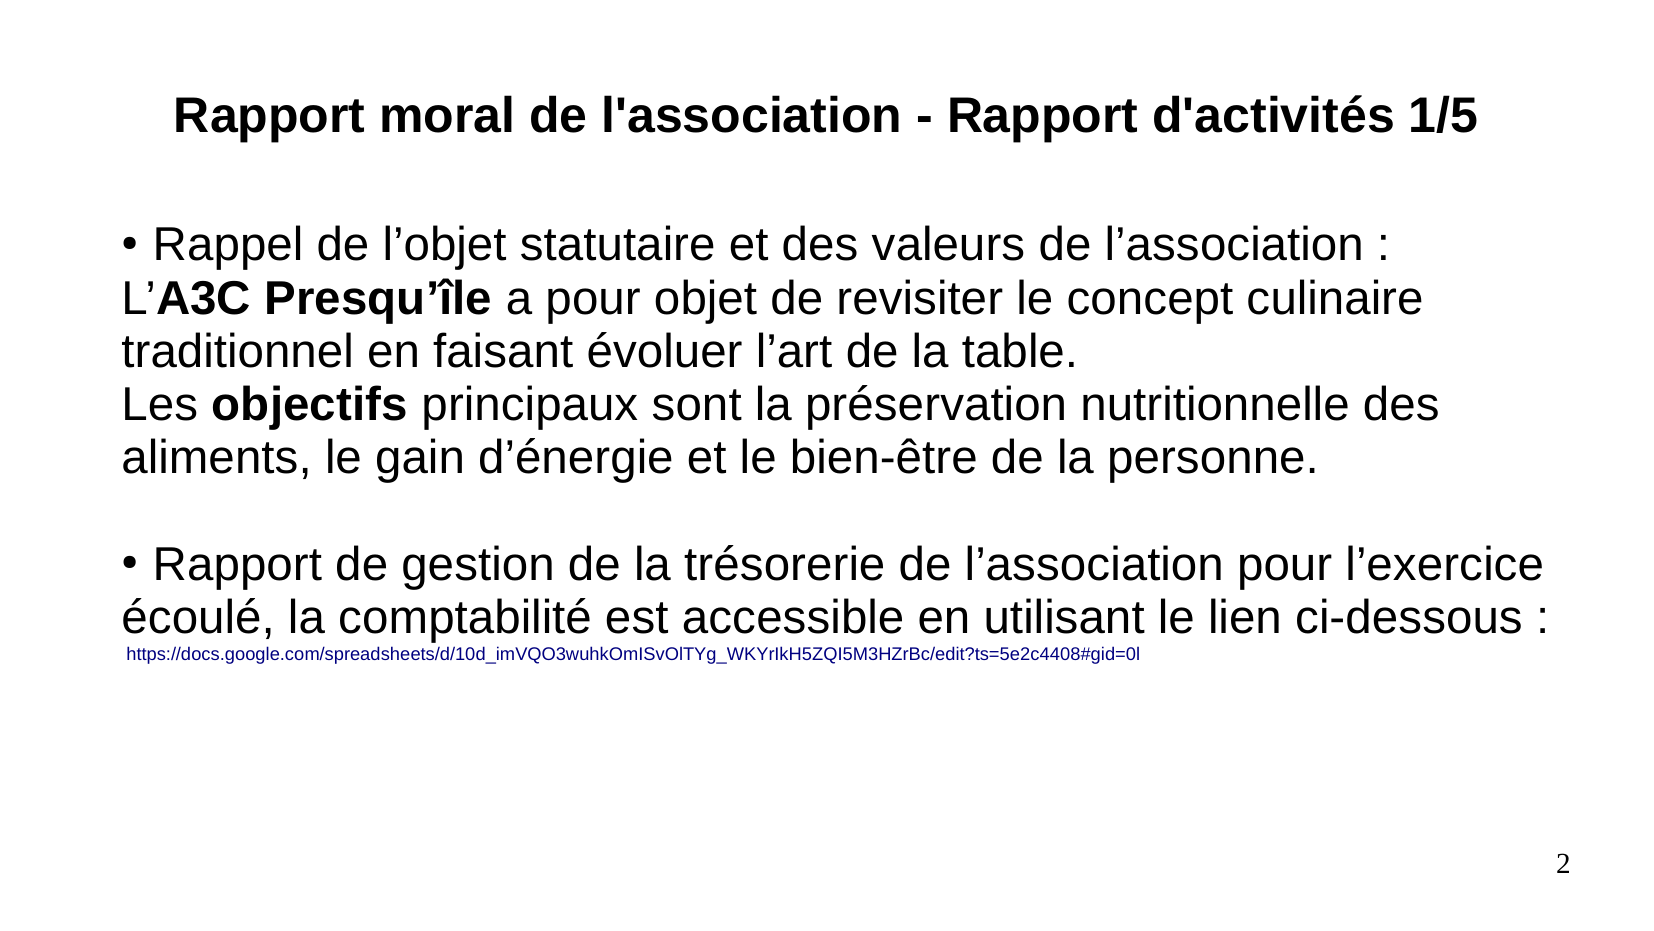

# Rapport moral de l'association - Rapport d'activités 1/5
Rappel de l’objet statutaire et des valeurs de l’association :
L’A3C Presqu’île a pour objet de revisiter le concept culinaire
traditionnel en faisant évoluer l’art de la table.
Les objectifs principaux sont la préservation nutritionnelle des
aliments, le gain d’énergie et le bien-être de la personne.
Rapport de gestion de la trésorerie de l’association pour l’exercice
écoulé, la comptabilité est accessible en utilisant le lien ci-dessous :
 https://docs.google.com/spreadsheets/d/10d_imVQO3wuhkOmISvOlTYg_WKYrIkH5ZQI5M3HZrBc/edit?ts=5e2c4408#gid=0l
2